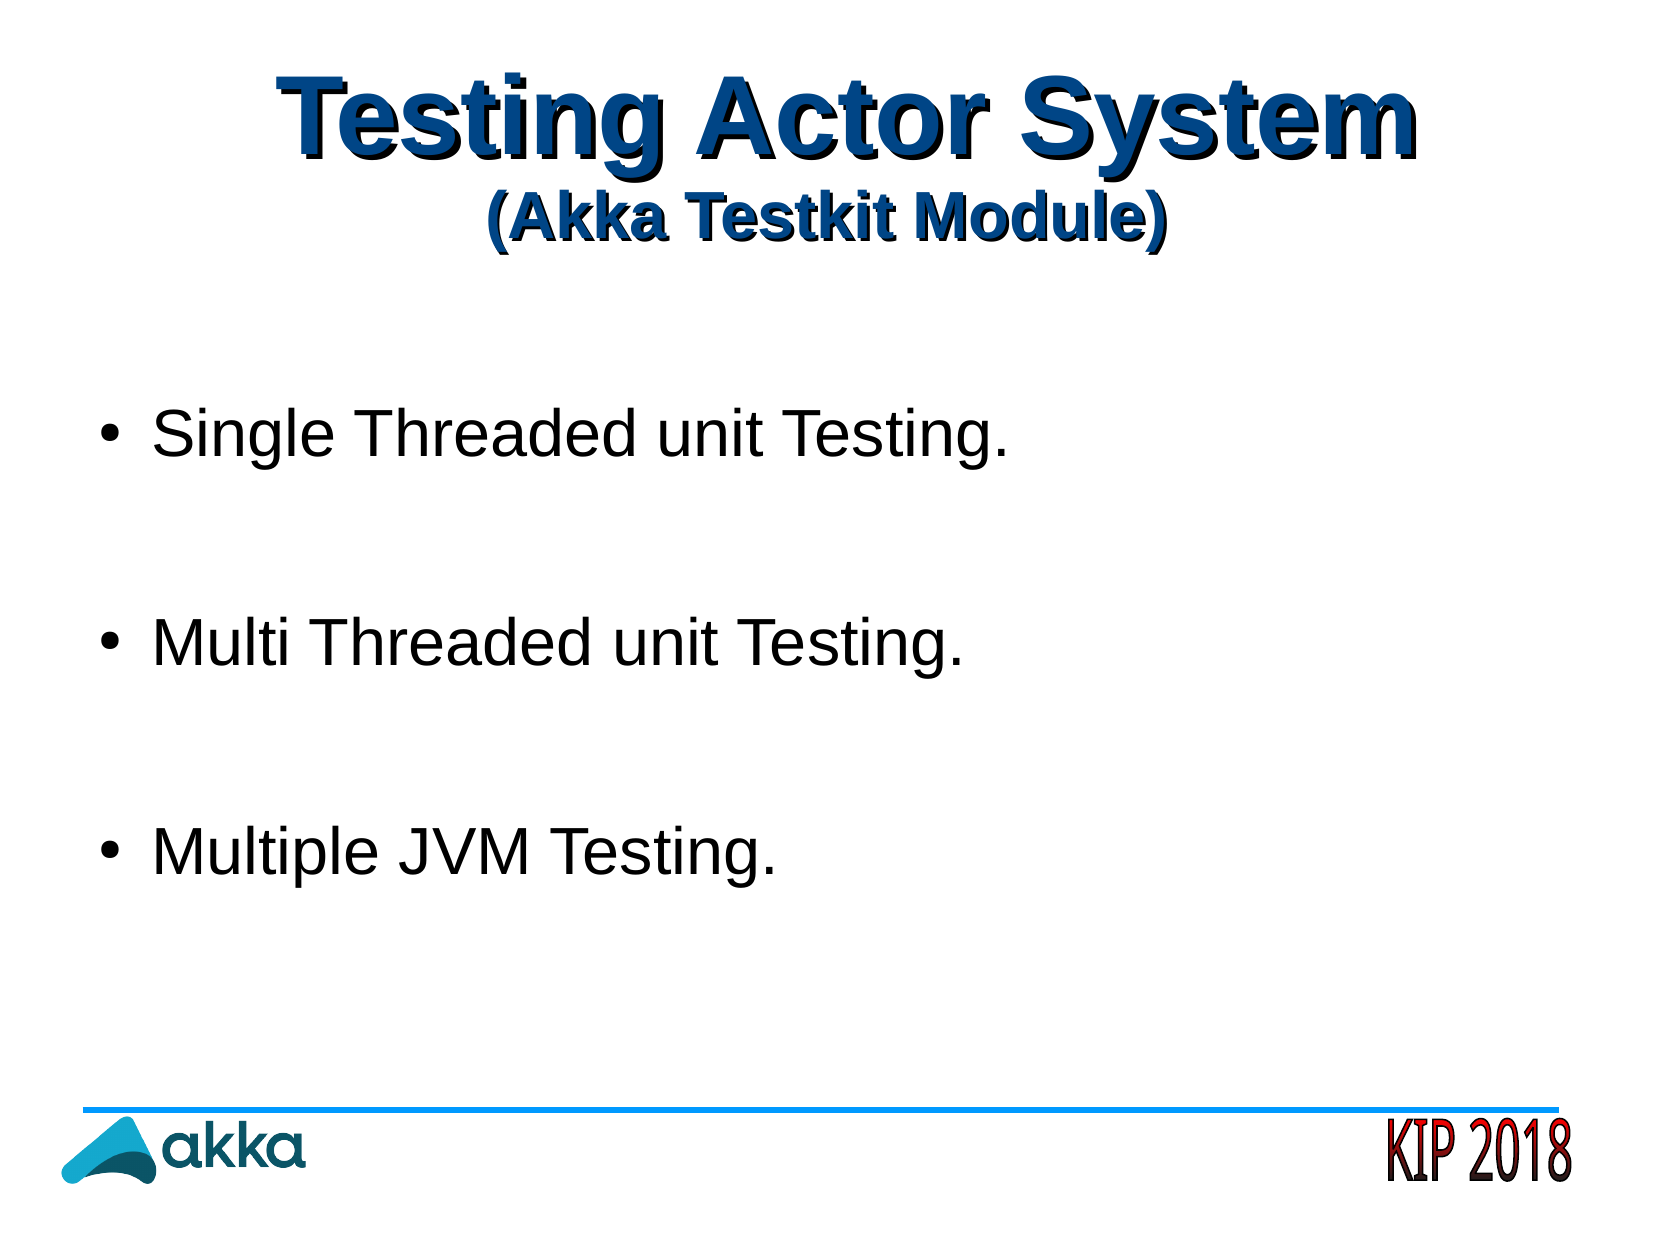

# Testing Actor System (Akka Testkit Module)
Single Threaded unit Testing.
Multi Threaded unit Testing.
Multiple JVM Testing.